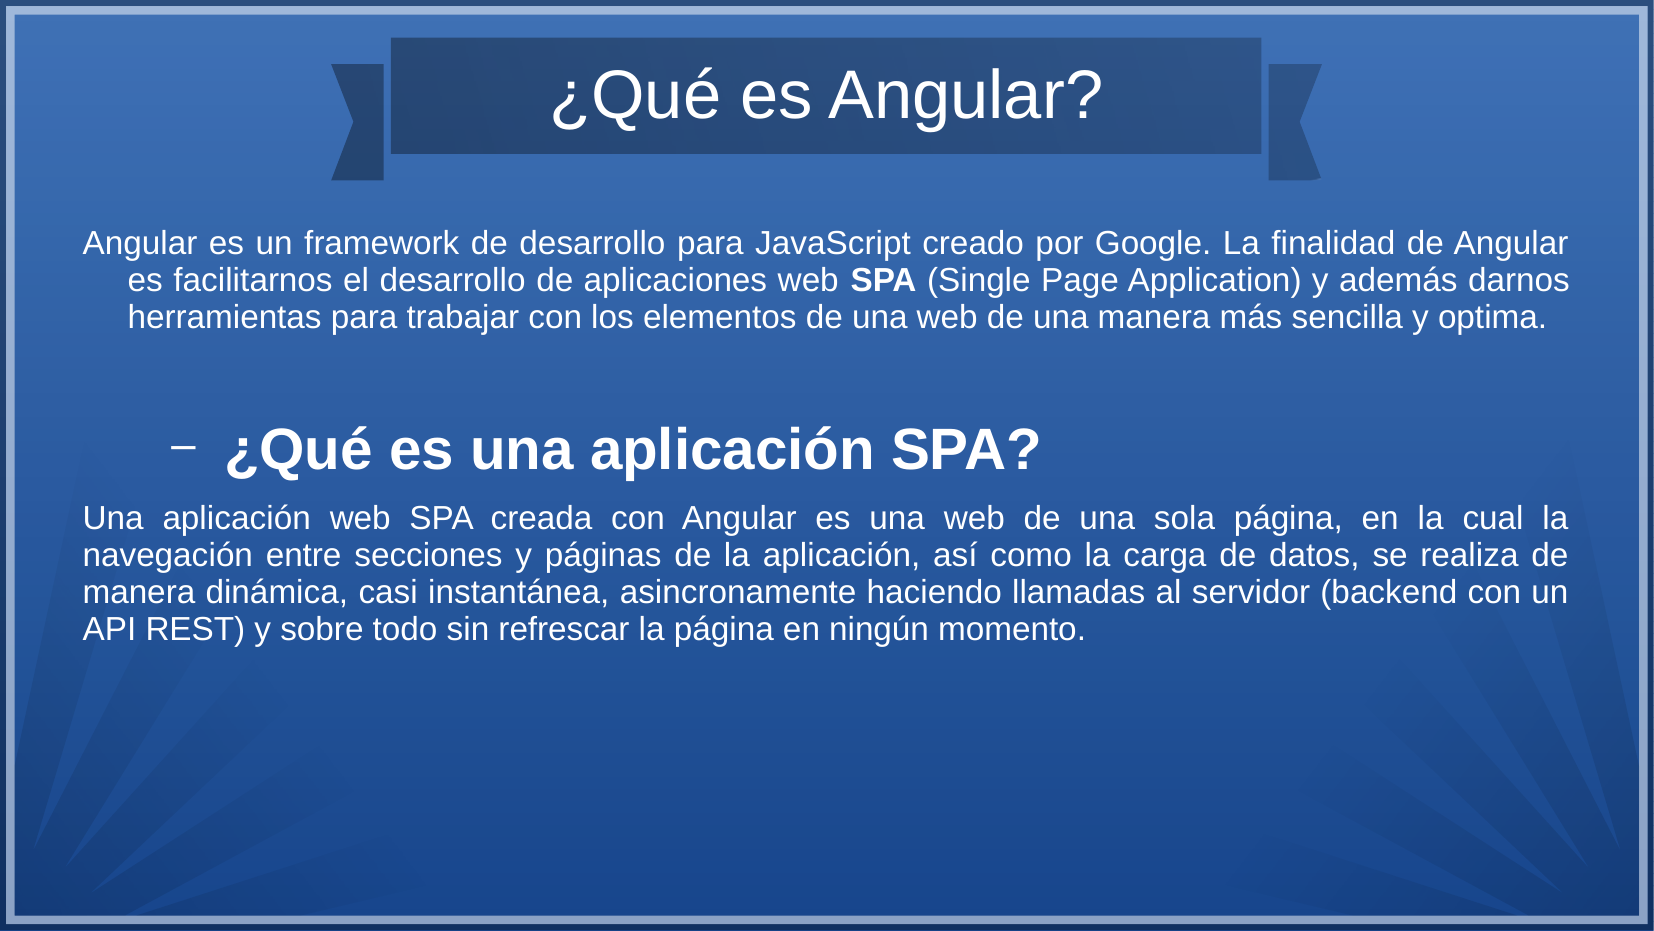

# ¿Qué es Angular?
Angular es un framework de desarrollo para JavaScript creado por Google. La finalidad de Angular es facilitarnos el desarrollo de aplicaciones web SPA (Single Page Application) y además darnos herramientas para trabajar con los elementos de una web de una manera más sencilla y optima.
¿Qué es una aplicación SPA?
Una aplicación web SPA creada con Angular es una web de una sola página, en la cual la navegación entre secciones y páginas de la aplicación, así como la carga de datos, se realiza de manera dinámica, casi instantánea, asincronamente haciendo llamadas al servidor (backend con un API REST) y sobre todo sin refrescar la página en ningún momento.